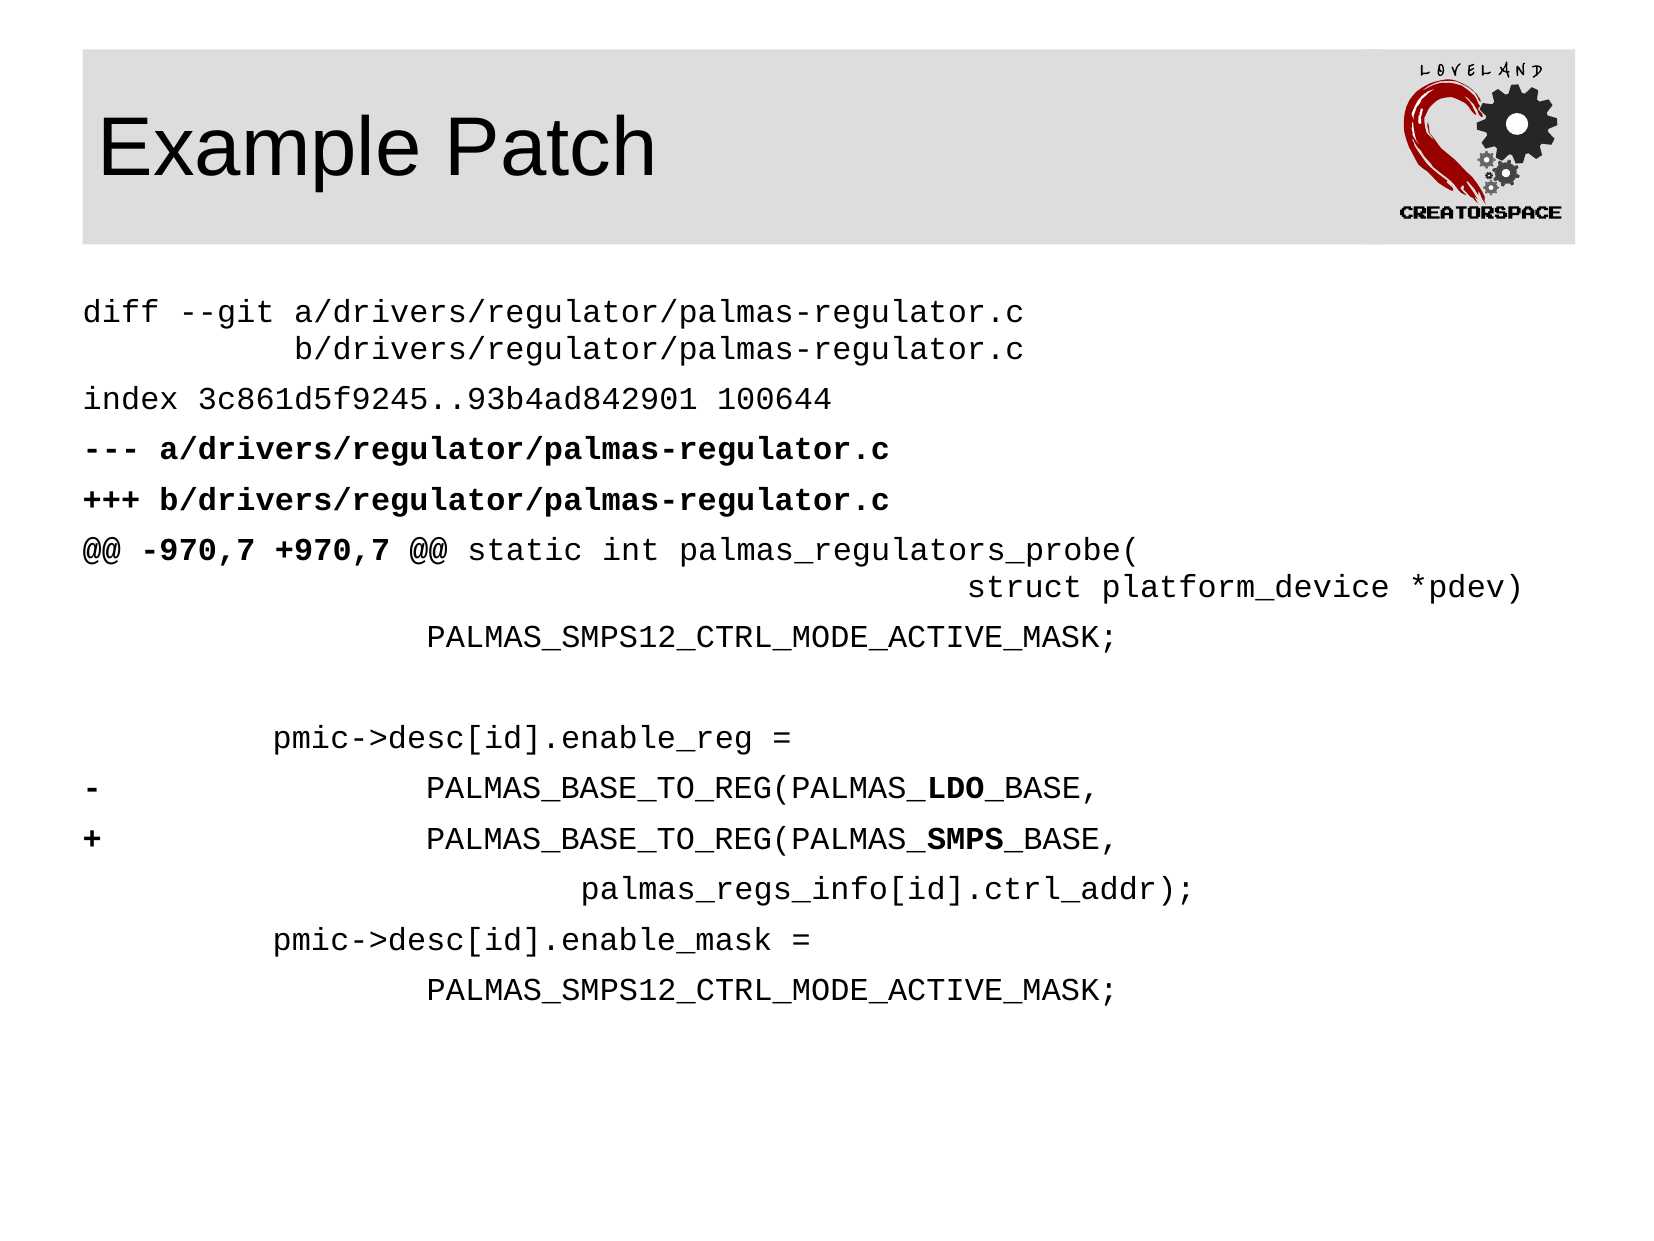

# Example Patch
diff --git a/drivers/regulator/palmas-regulator.c
 b/drivers/regulator/palmas-regulator.c
index 3c861d5f9245..93b4ad842901 100644
--- a/drivers/regulator/palmas-regulator.c
+++ b/drivers/regulator/palmas-regulator.c
@@ -970,7 +970,7 @@ static int palmas_regulators_probe(
 struct platform_device *pdev)
 					 PALMAS_SMPS12_CTRL_MODE_ACTIVE_MASK;
 			 pmic->desc[id].enable_reg =
-					 PALMAS_BASE_TO_REG(PALMAS_LDO_BASE,
+					 PALMAS_BASE_TO_REG(PALMAS_SMPS_BASE,
 						 palmas_regs_info[id].ctrl_addr);
 			 pmic->desc[id].enable_mask =
 					 PALMAS_SMPS12_CTRL_MODE_ACTIVE_MASK;